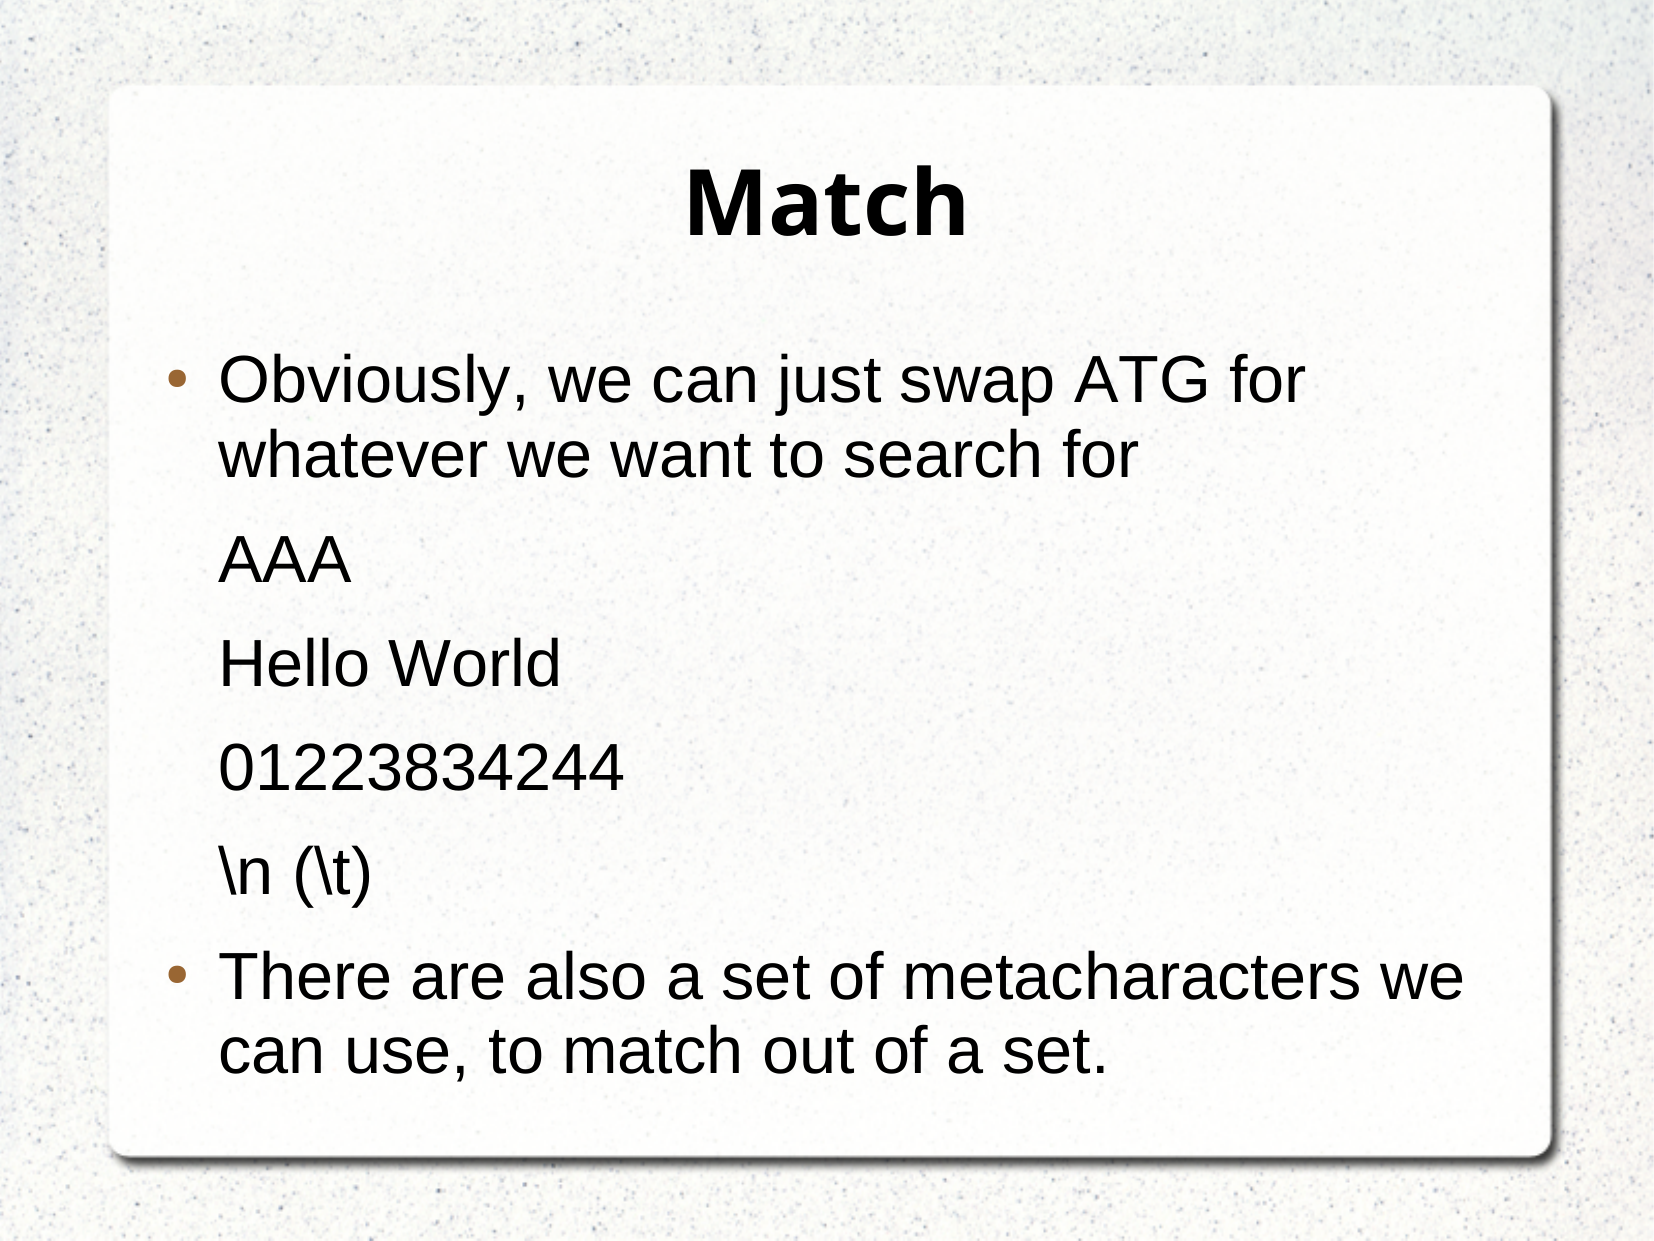

# Match
Obviously, we can just swap ATG for whatever we want to search for
AAA
Hello World
01223834244
\n (\t)
There are also a set of metacharacters we can use, to match out of a set.